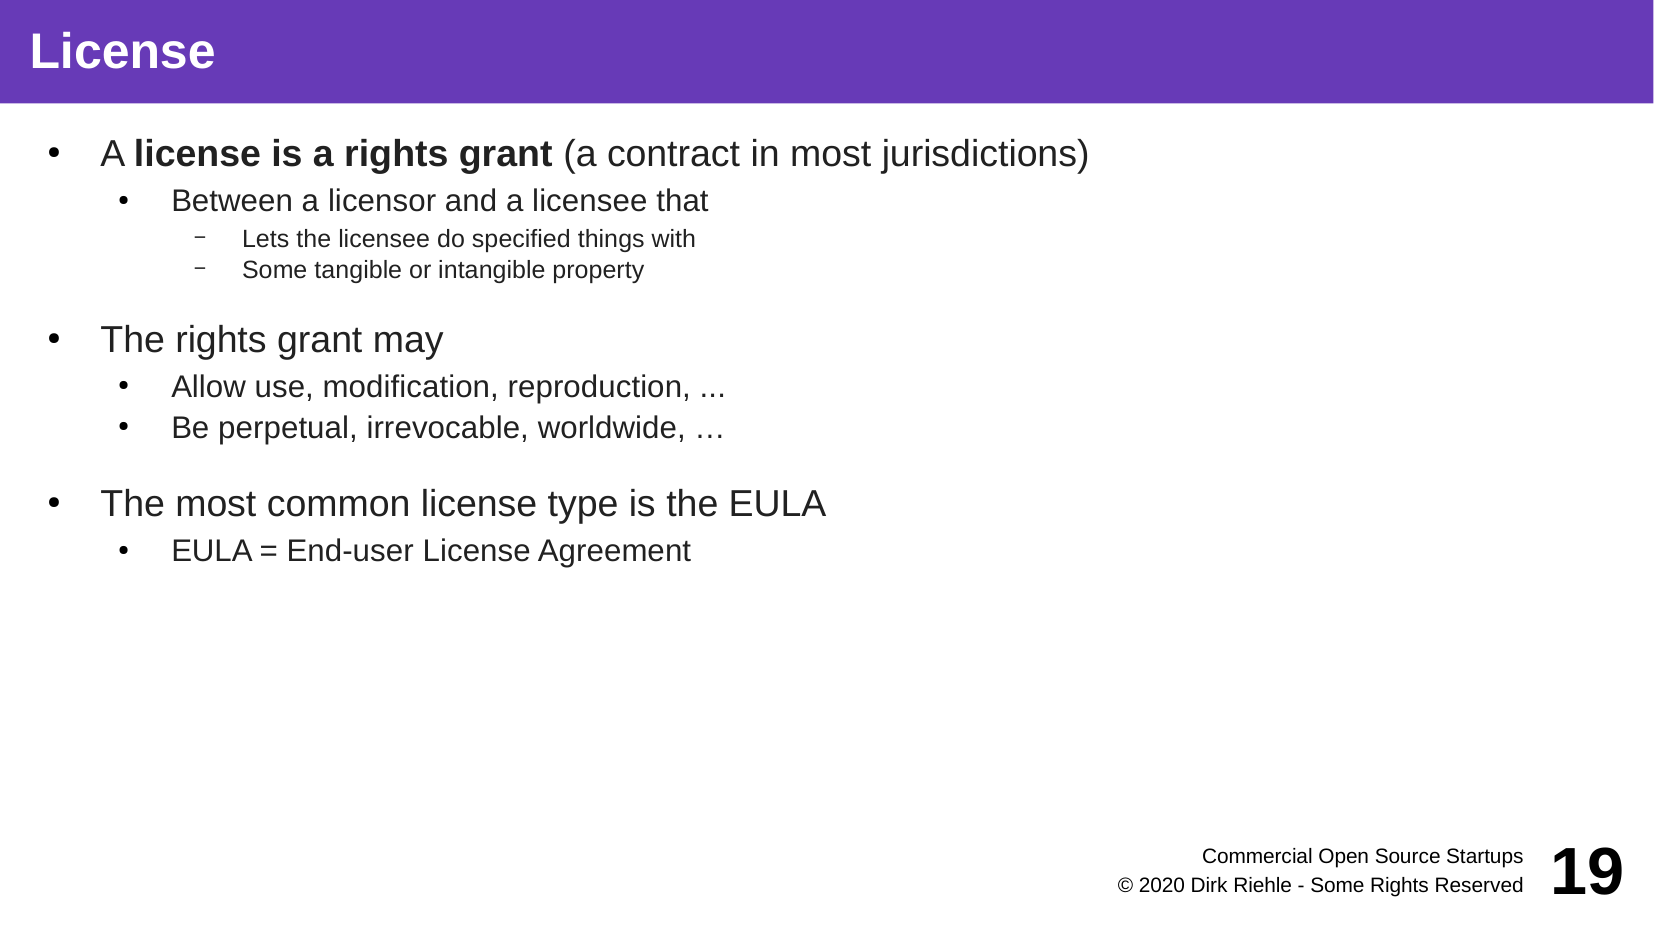

# License
A license is a rights grant (a contract in most jurisdictions)
Between a licensor and a licensee that
Lets the licensee do specified things with
Some tangible or intangible property
The rights grant may
Allow use, modification, reproduction, ...
Be perpetual, irrevocable, worldwide, …
The most common license type is the EULA
EULA = End-user License Agreement
Commercial Open Source Startups
19
© 2020 Dirk Riehle - Some Rights Reserved